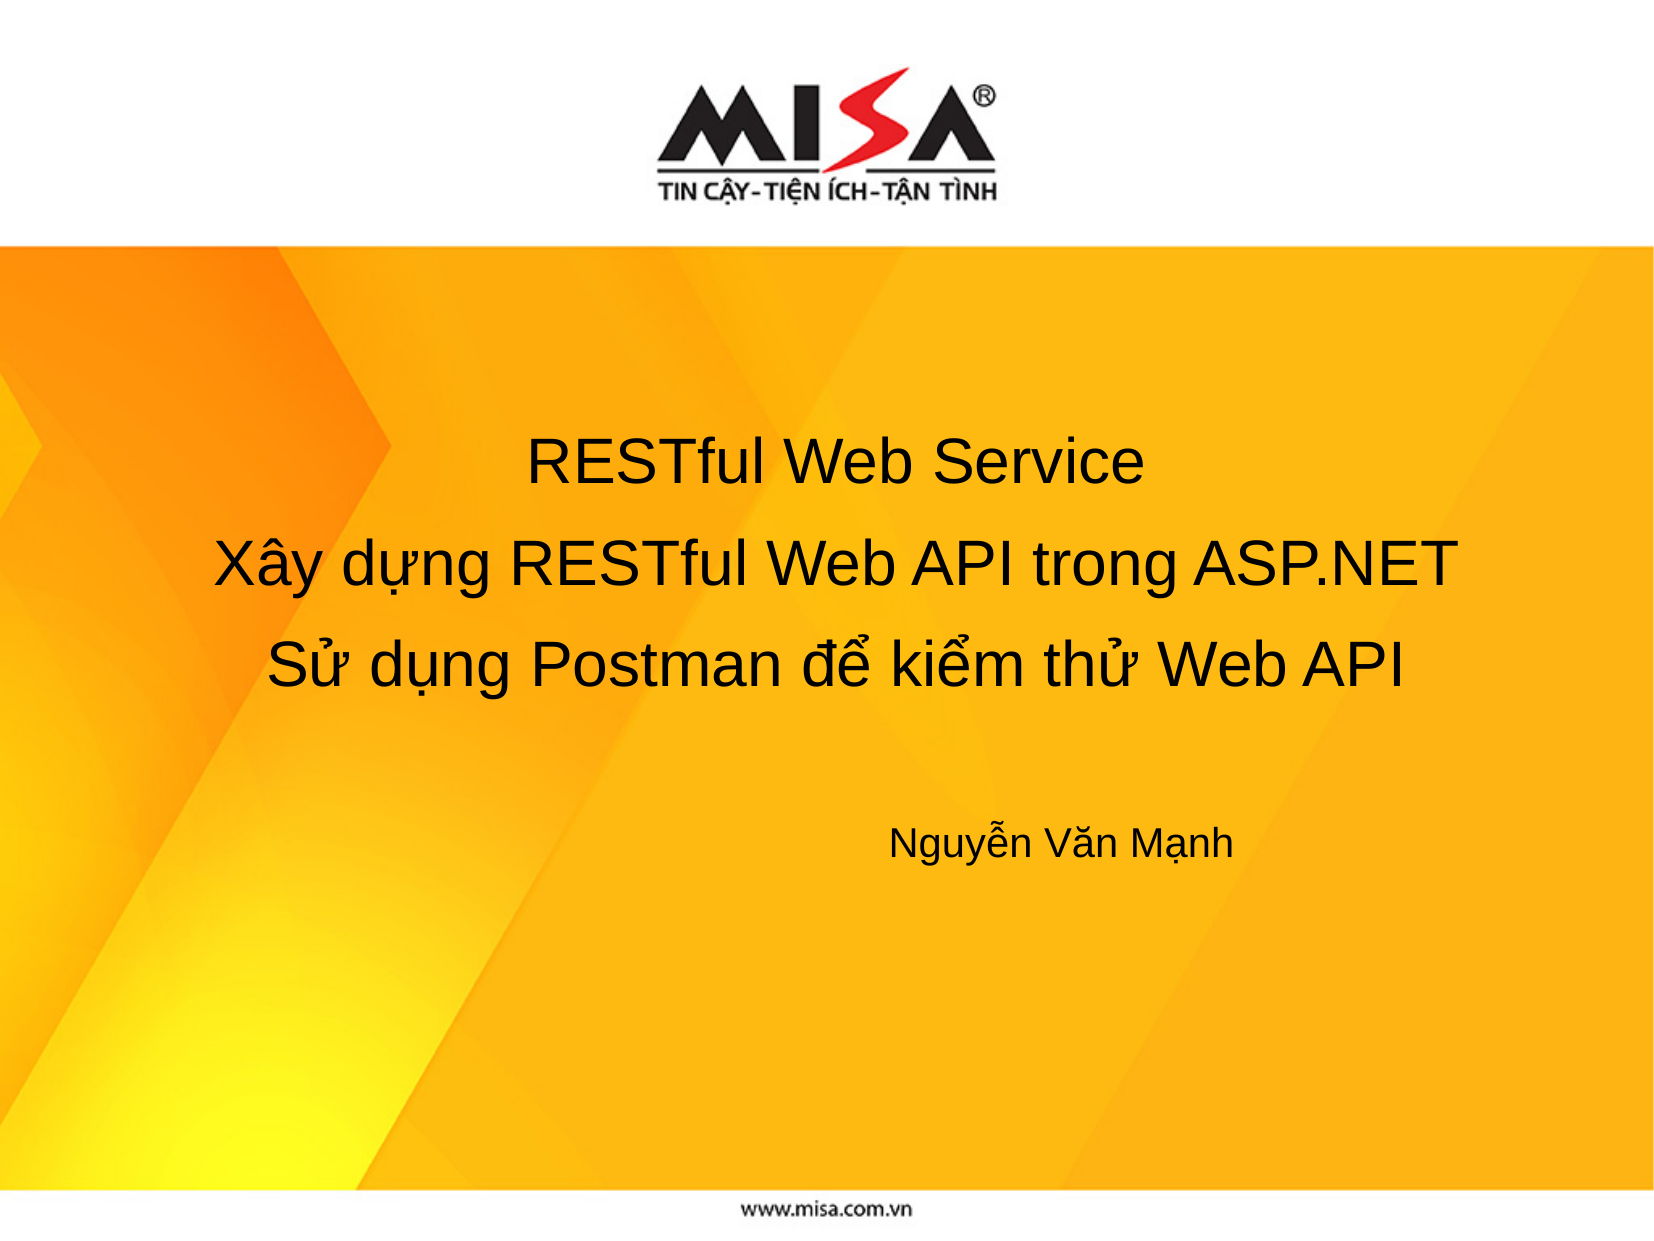

# RESTful Web Service
Xây dựng RESTful Web API trong ASP.NET
Sử dụng Postman để kiểm thử Web API
																											Nguyễn Văn Mạnh